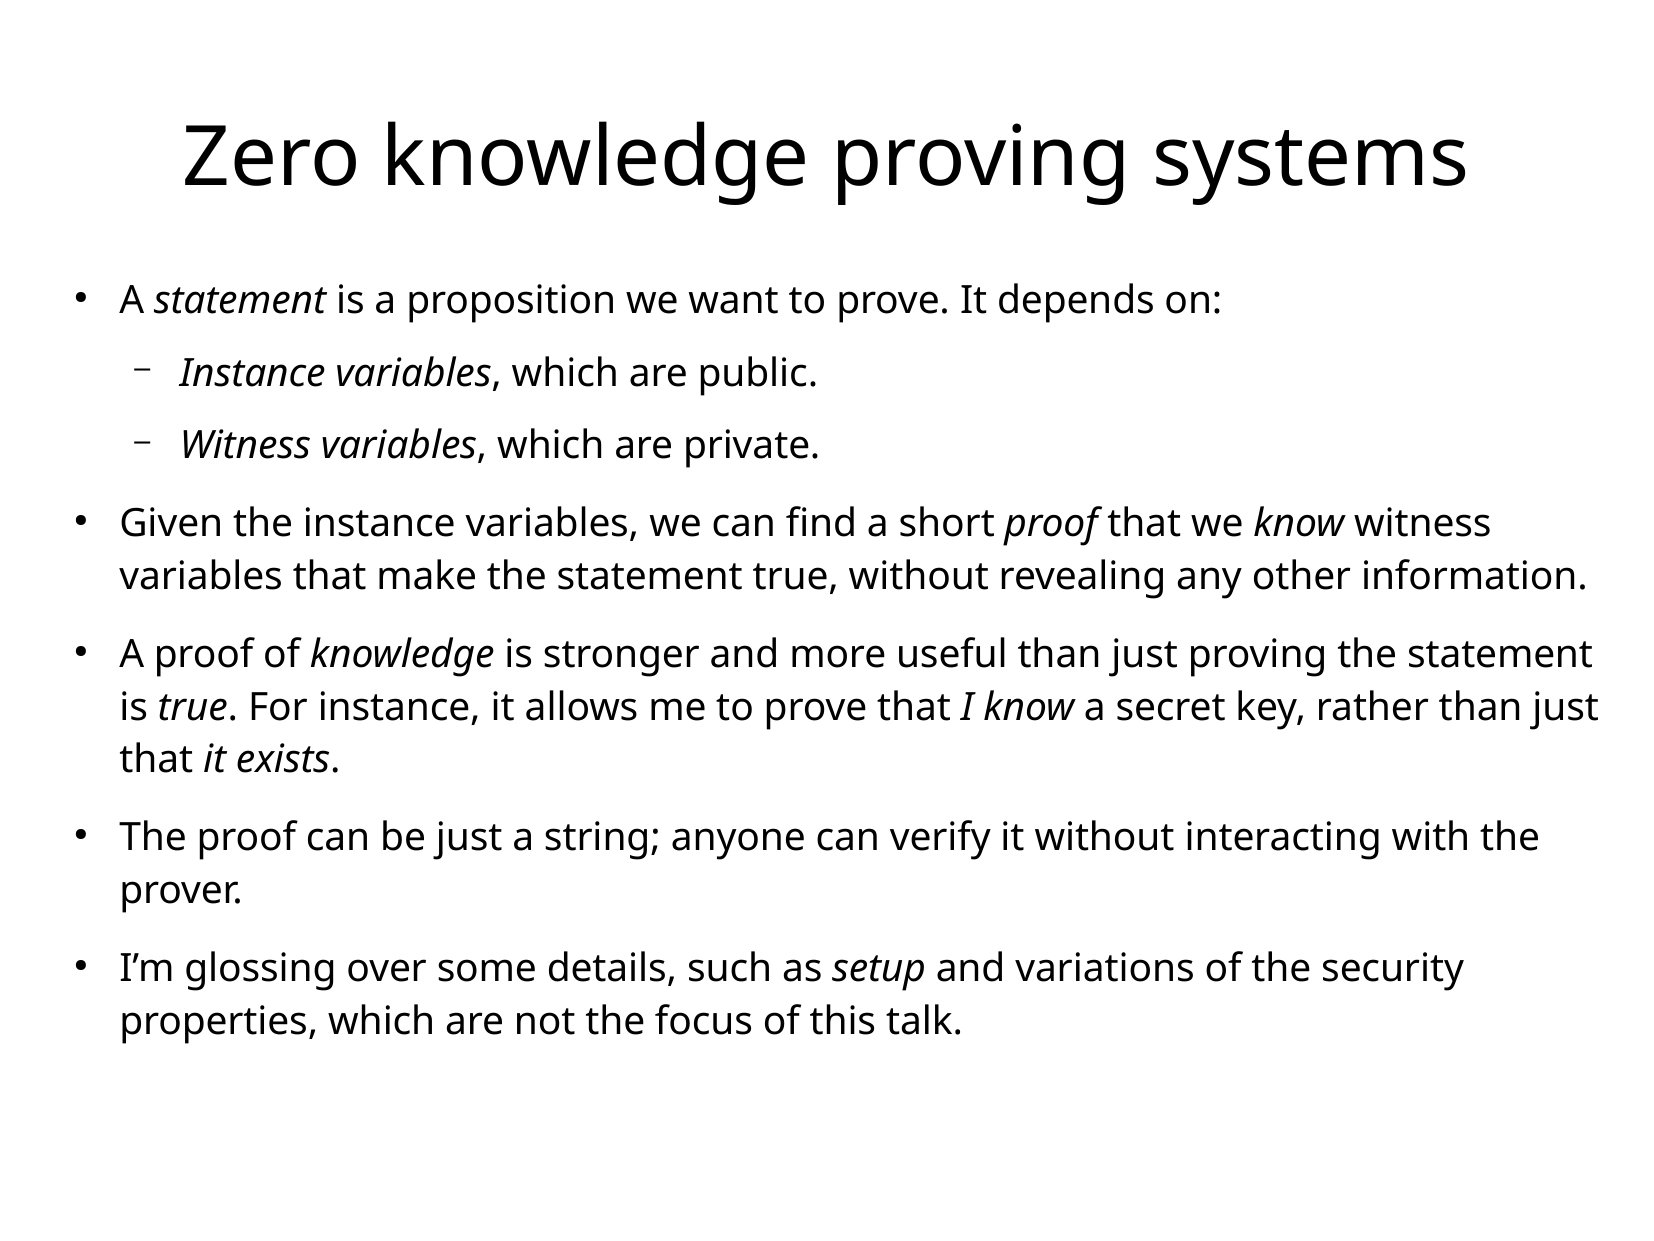

# Zero knowledge proving systems
A statement is a proposition we want to prove. It depends on:
Instance variables, which are public.
Witness variables, which are private.
Given the instance variables, we can find a short proof that we know witness variables that make the statement true, without revealing any other information.
A proof of knowledge is stronger and more useful than just proving the statement is true. For instance, it allows me to prove that I know a secret key, rather than just that it exists.
The proof can be just a string; anyone can verify it without interacting with the prover.
I’m glossing over some details, such as setup and variations of the security properties, which are not the focus of this talk.